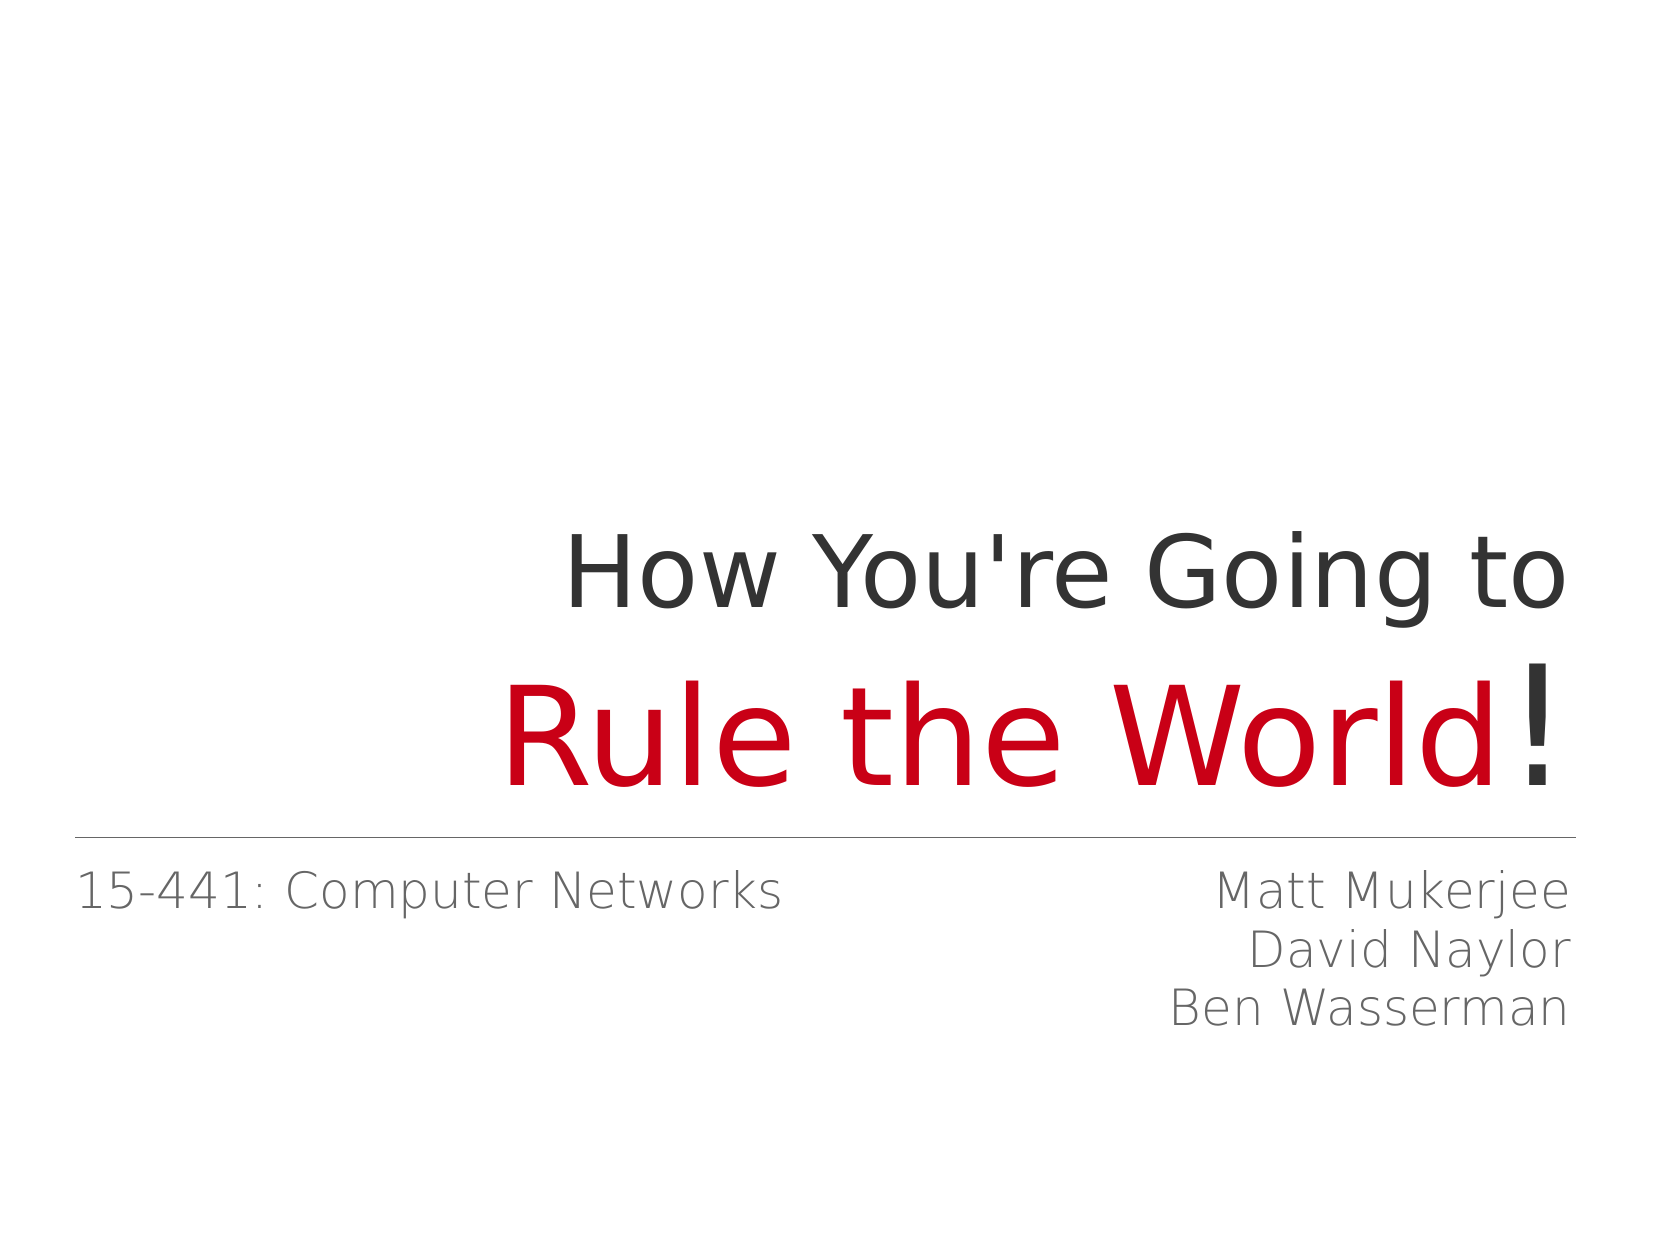

# How You're Going to
Rule the World!
15-441: Computer Networks
Matt Mukerjee
David Naylor
Ben Wasserman